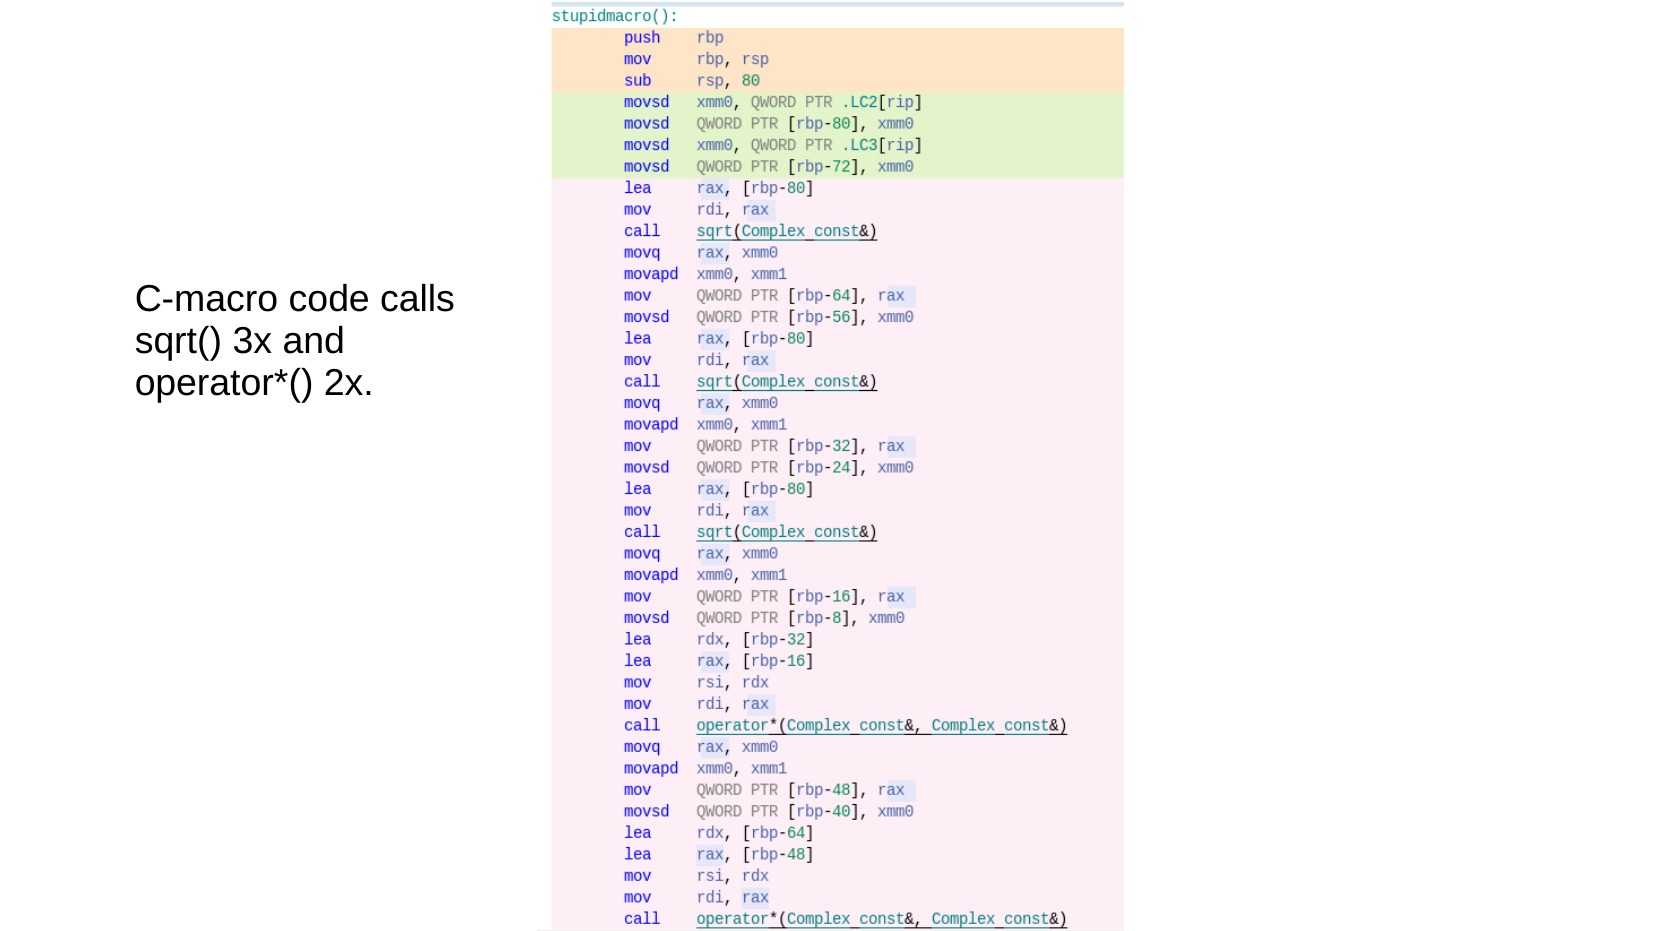

C-macro code calls sqrt() 3x and
operator*() 2x.